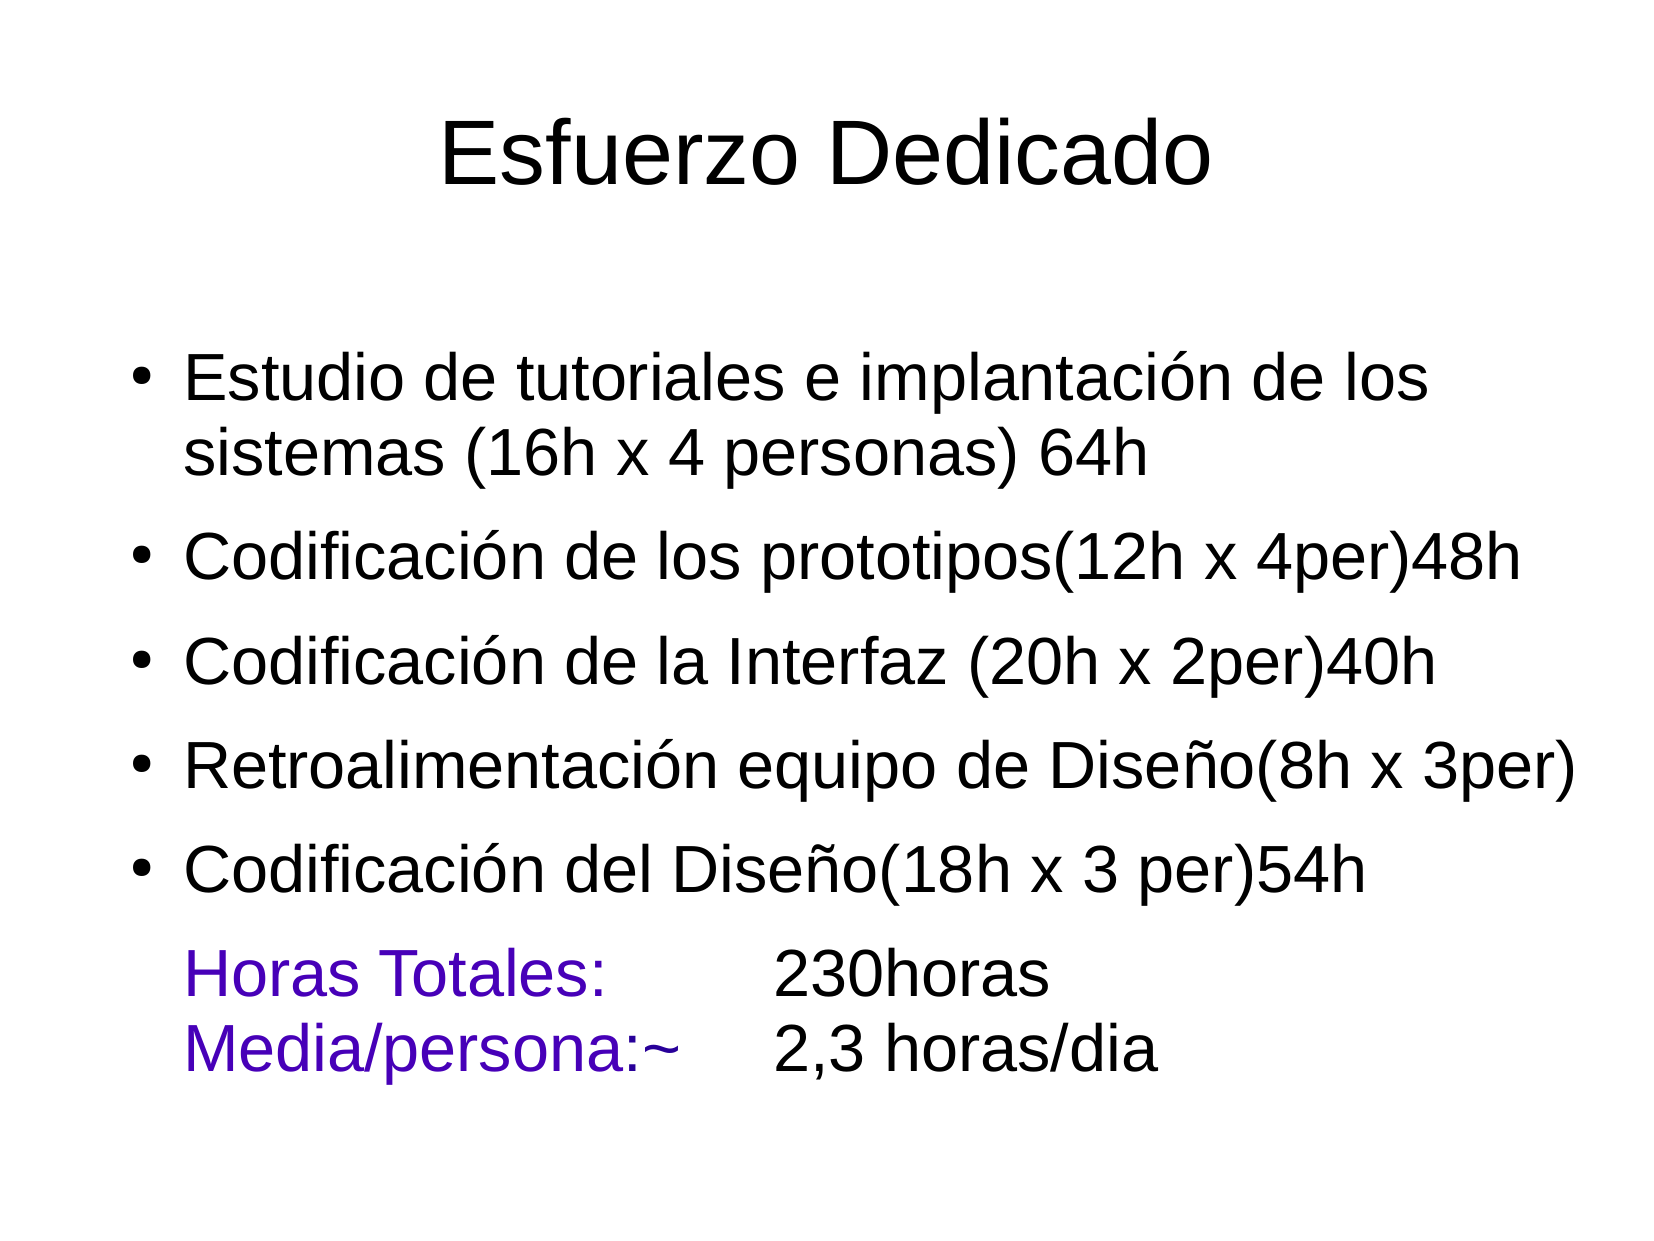

# Esfuerzo Dedicado
Estudio de tutoriales e implantación de los sistemas (16h x 4 personas) 64h
Codificación de los prototipos(12h x 4per)48h
Codificación de la Interfaz (20h x 2per)40h
Retroalimentación equipo de Diseño(8h x 3per)
Codificación del Diseño(18h x 3 per)54h
Horas Totales: 		230horas
Media/persona:~ 		2,3 horas/dia